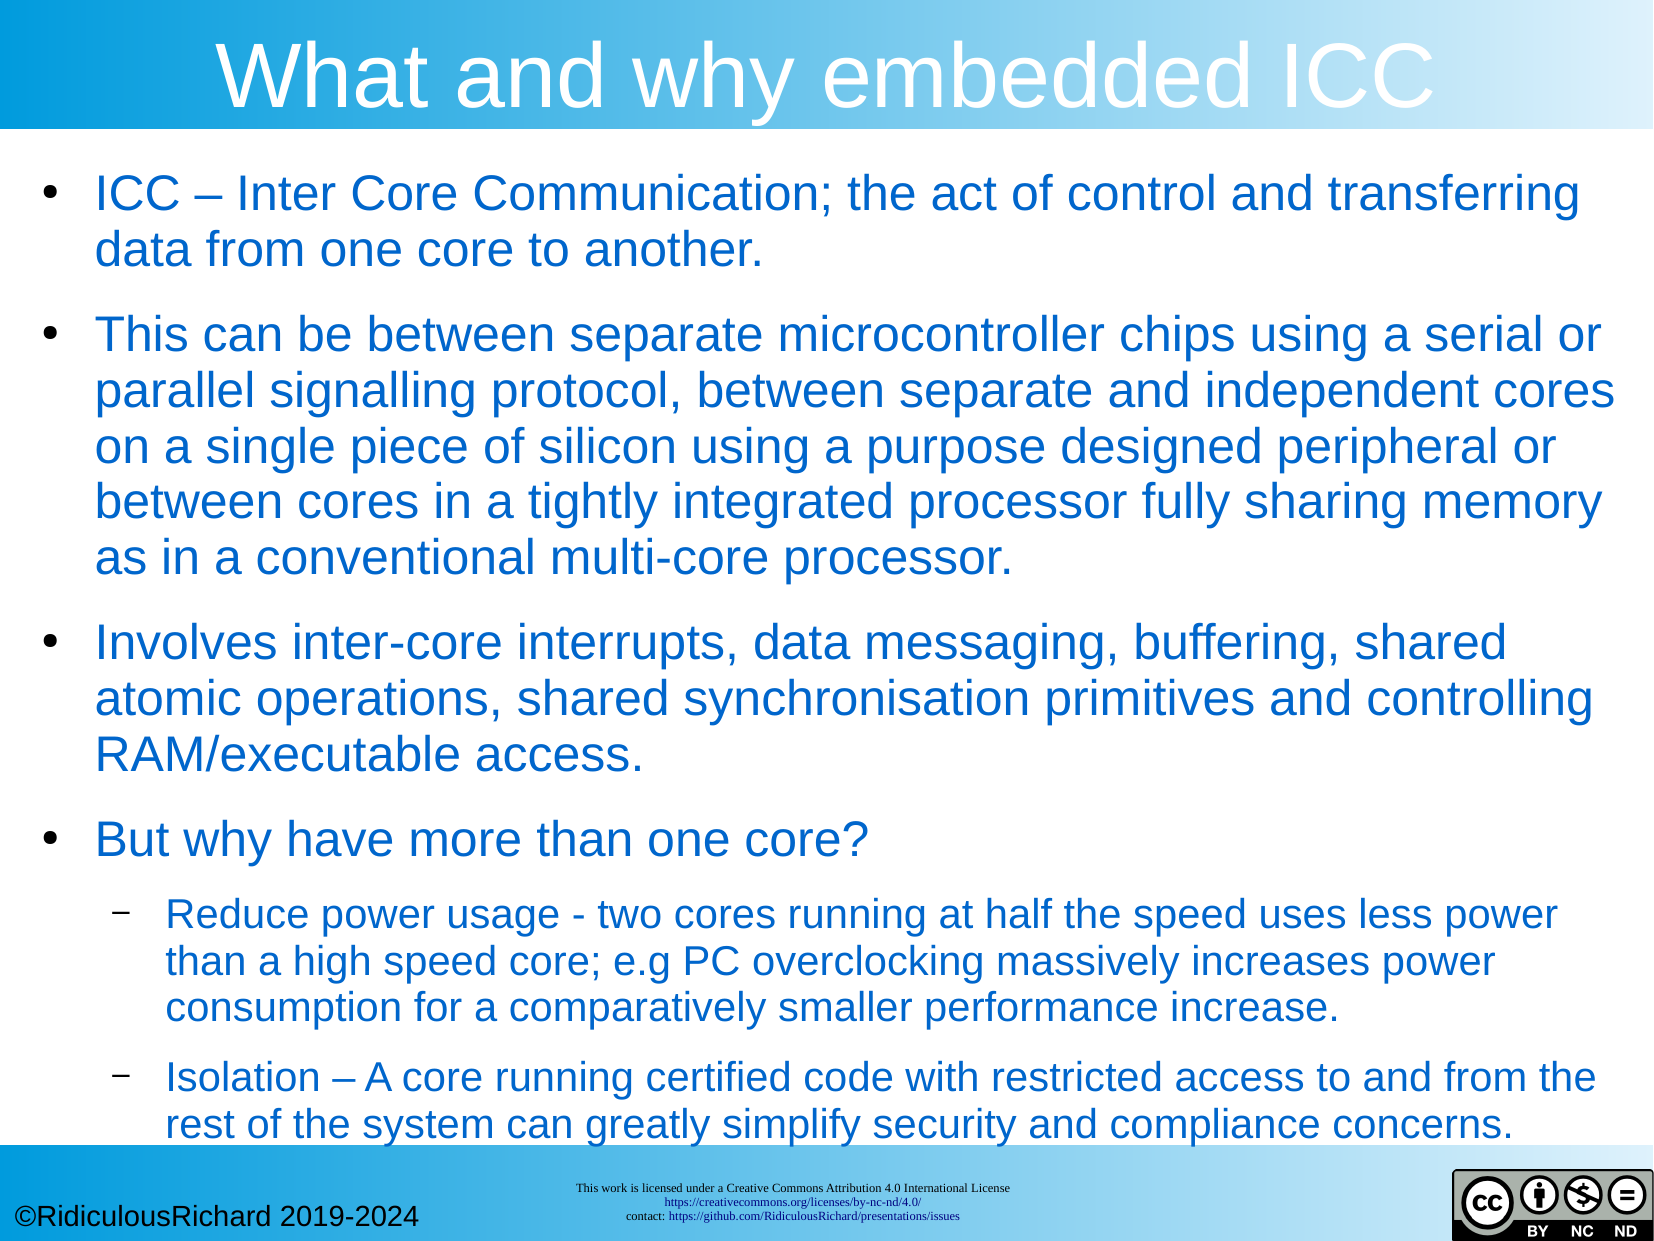

# What and why embedded ICC
ICC – Inter Core Communication; the act of control and transferring data from one core to another.
This can be between separate microcontroller chips using a serial or parallel signalling protocol, between separate and independent cores on a single piece of silicon using a purpose designed peripheral or between cores in a tightly integrated processor fully sharing memory as in a conventional multi-core processor.
Involves inter-core interrupts, data messaging, buffering, shared atomic operations, shared synchronisation primitives and controlling RAM/executable access.
But why have more than one core?
Reduce power usage - two cores running at half the speed uses less power than a high speed core; e.g PC overclocking massively increases power consumption for a comparatively smaller performance increase.
Isolation – A core running certified code with restricted access to and from the rest of the system can greatly simplify security and compliance concerns.